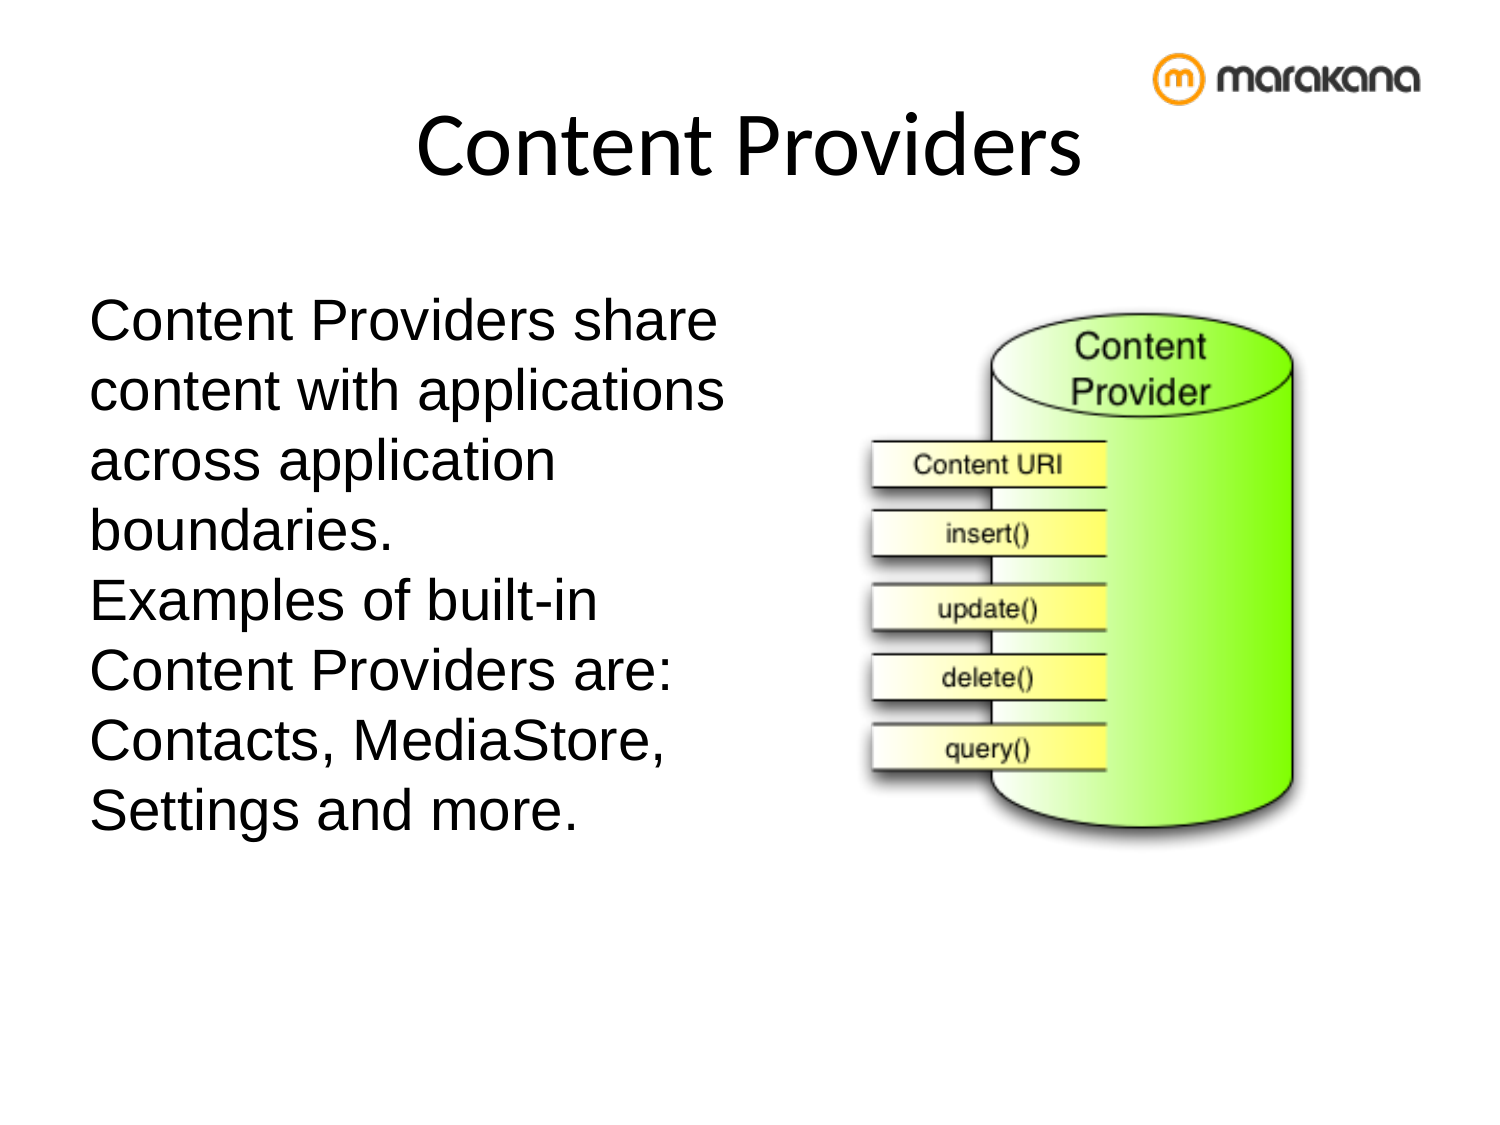

# Content Providers
Content Providers share content with applications across application boundaries.
Examples of built-in Content Providers are: Contacts, MediaStore, Settings and more.